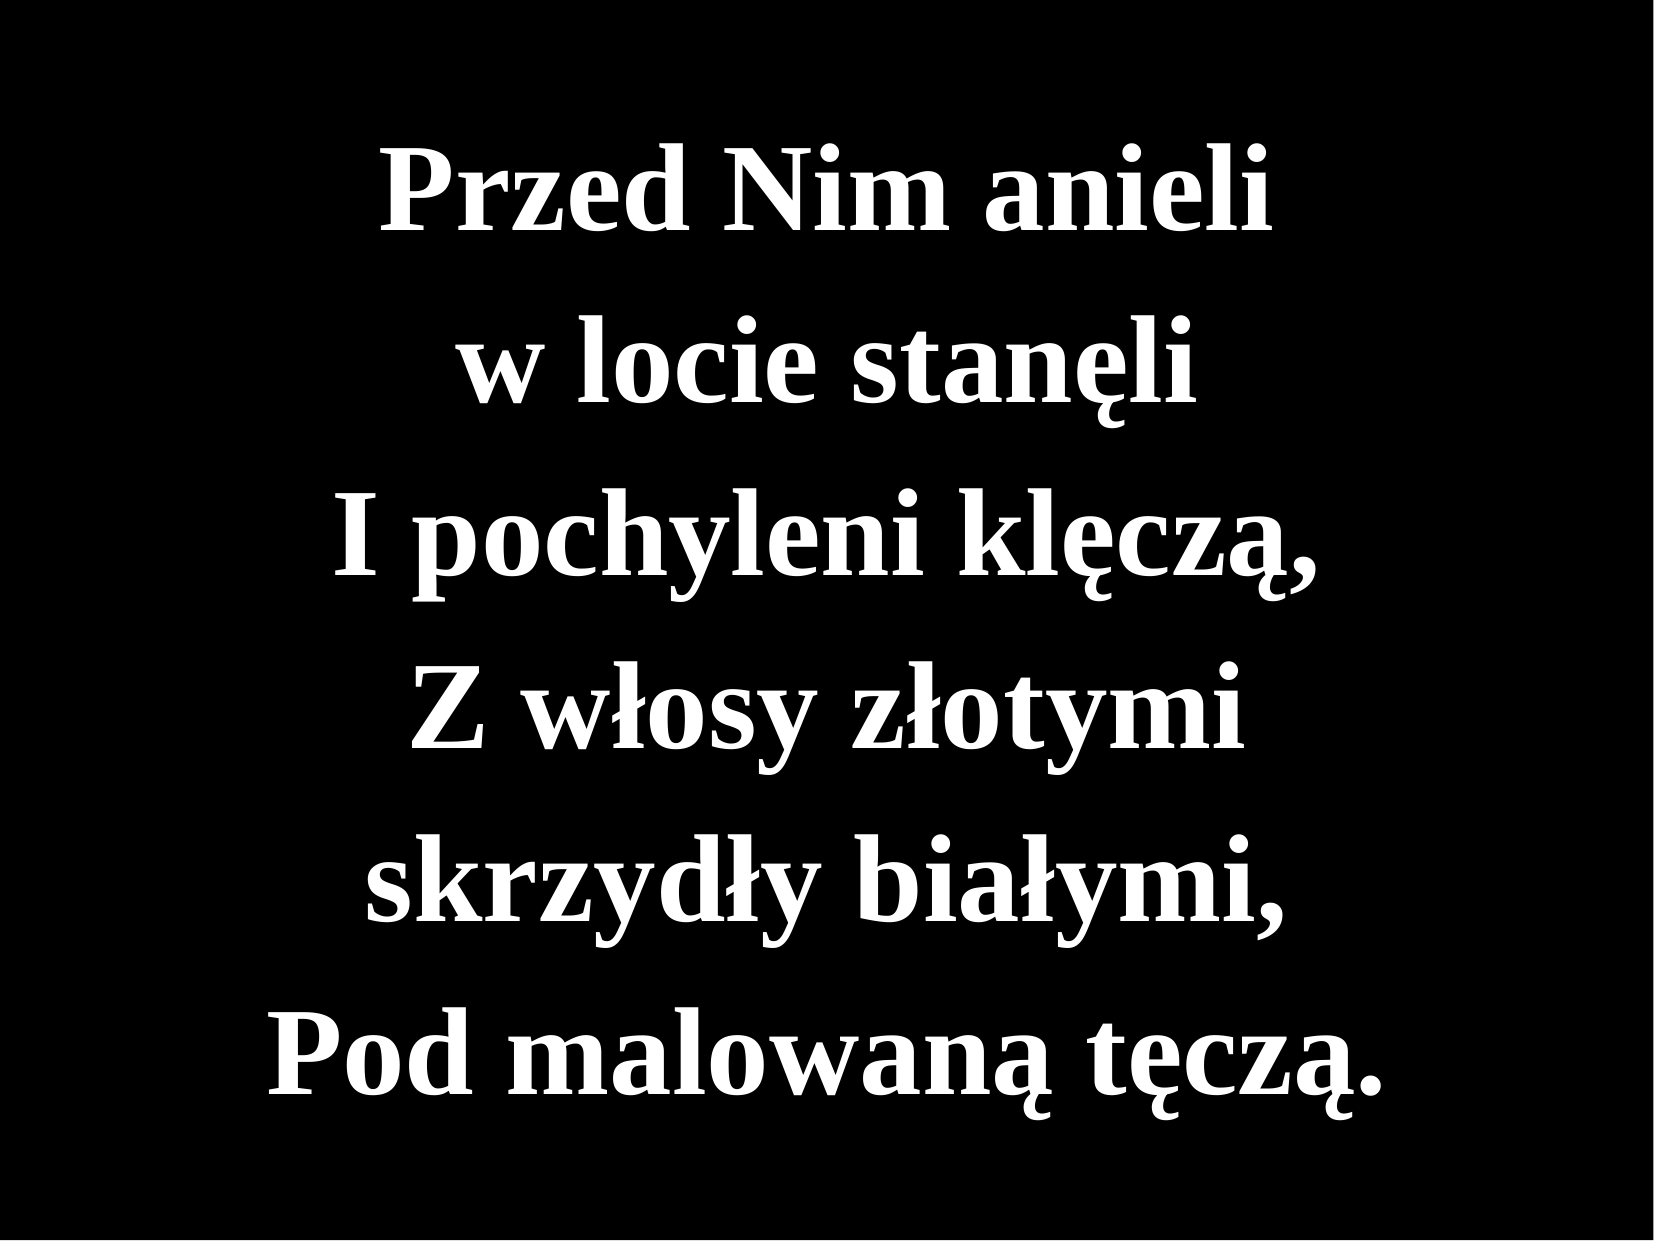

# Przed Nim anieli ppp w locie stanęli ppp I pochyleni klęczą, ppp Z włosy złotymi ppp skrzydły białymi, ppp Pod malowaną tęczą.